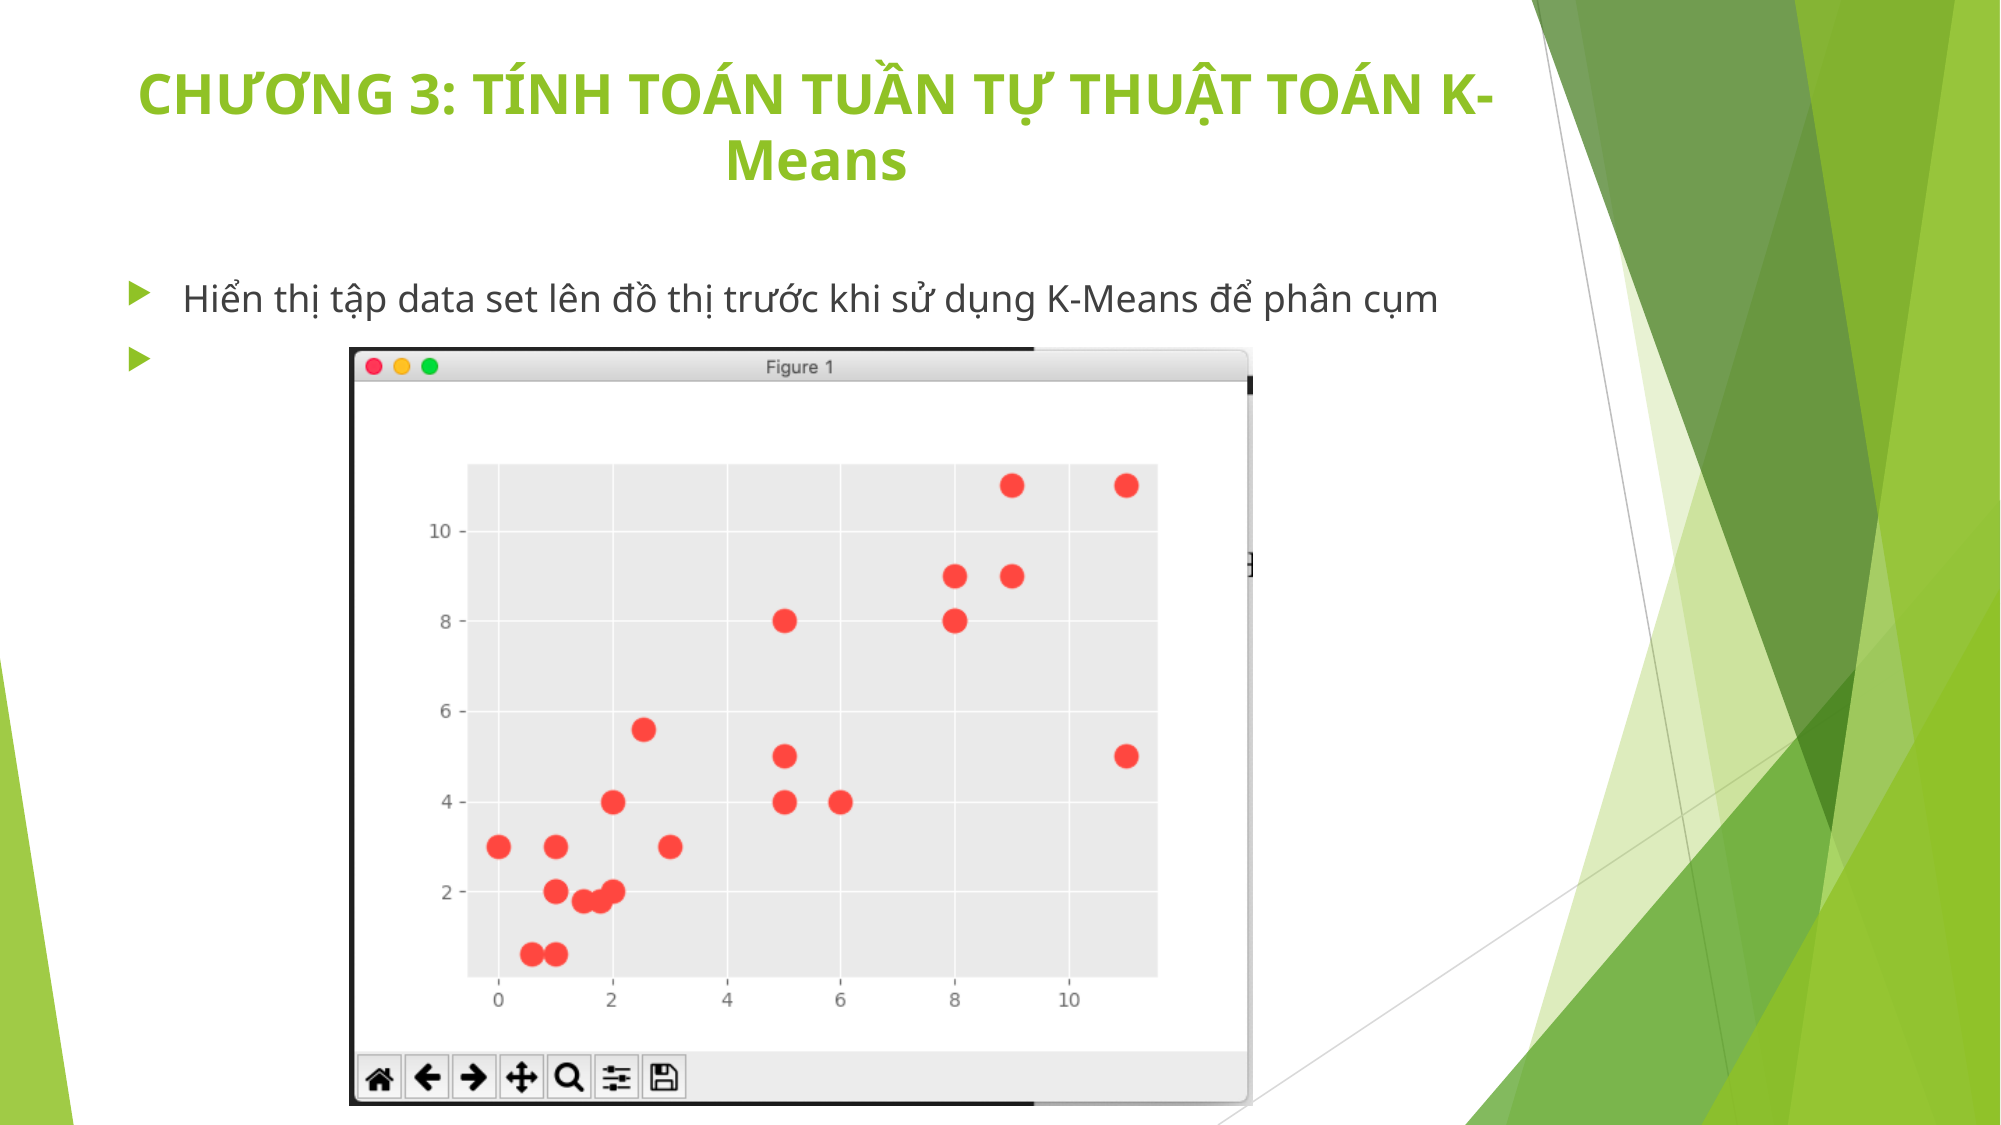

# CHƯƠNG 3: TÍNH TOÁN TUẦN TỰ THUẬT TOÁN K-Means
Hiển thị tập data set lên đồ thị trước khi sử dụng K-Means để phân cụm